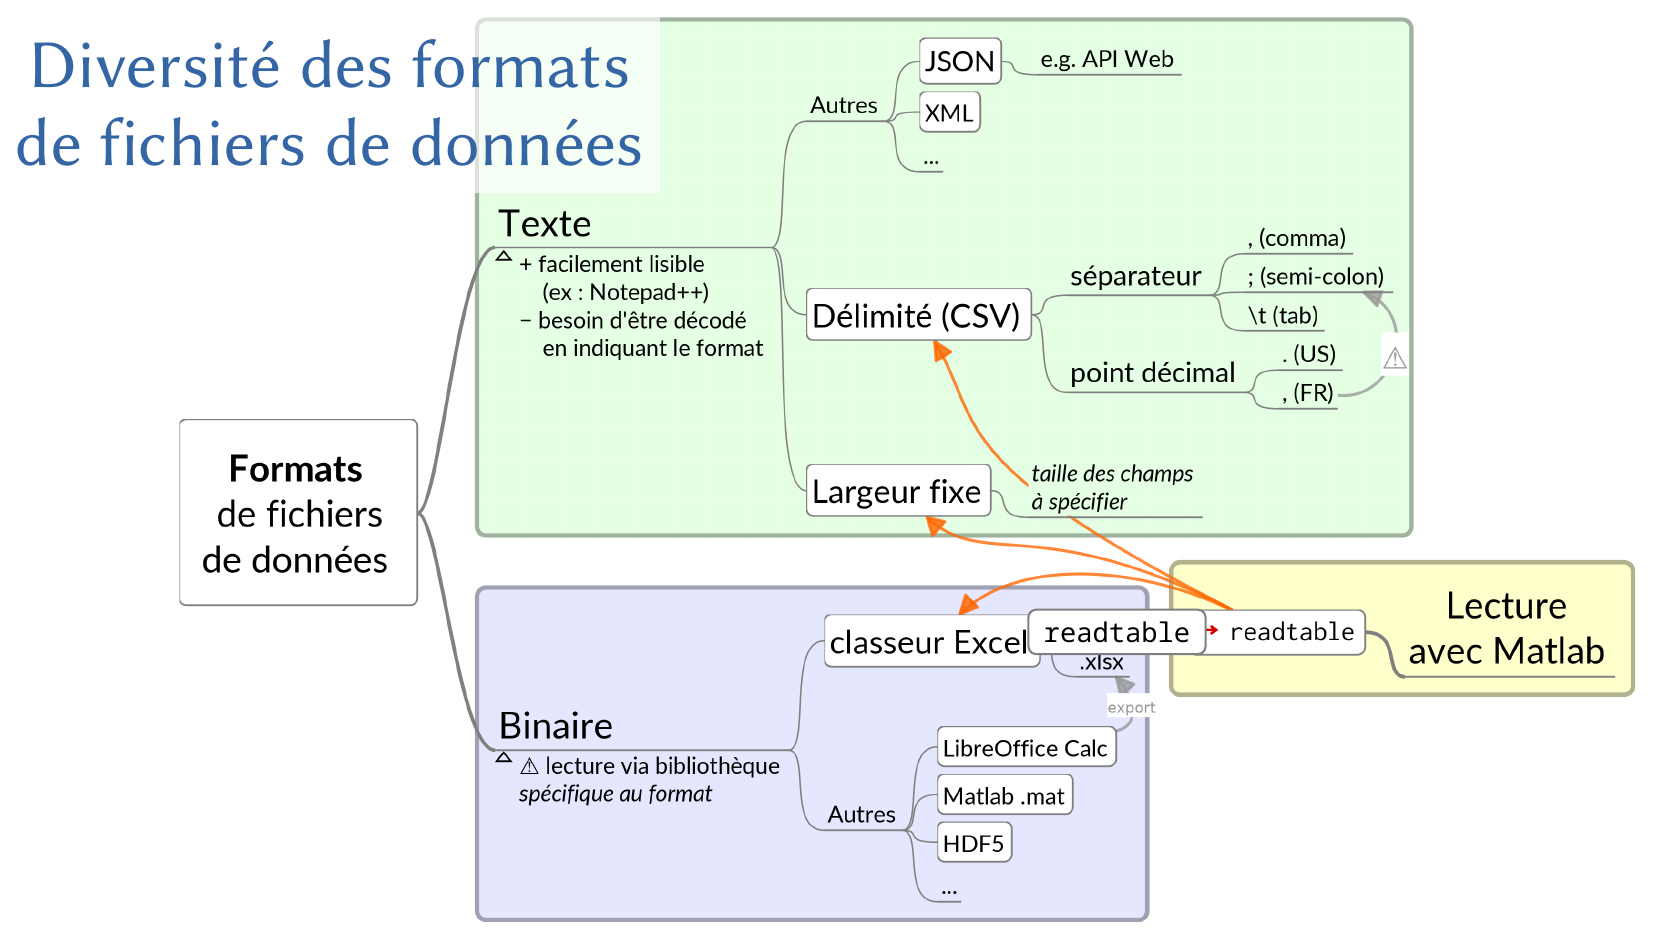

# Diversité des formats de fichiers de données
readtable
4